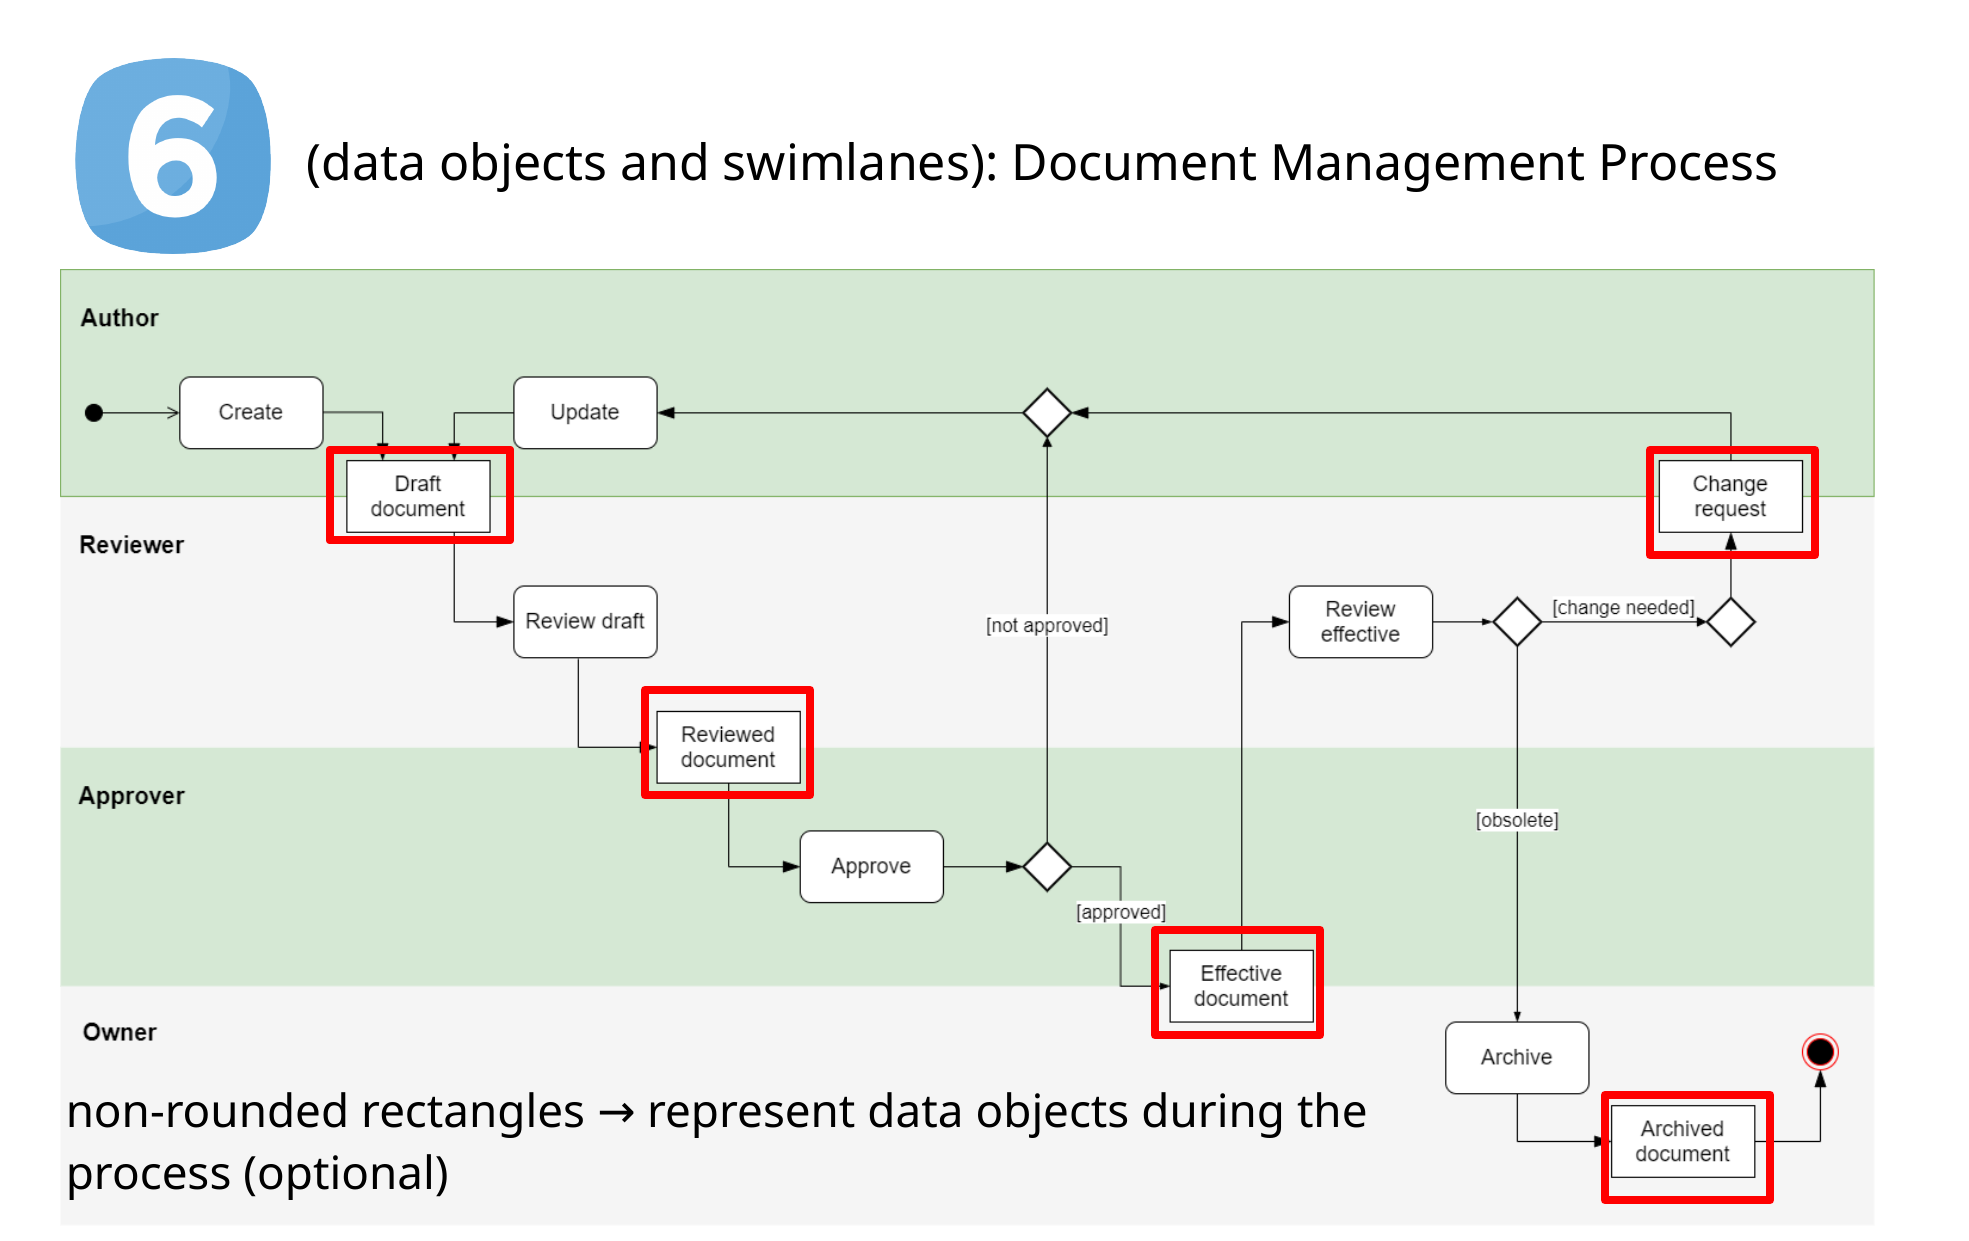

(data objects and swimlanes): Document Management Process
non-rounded rectangles → represent data objects during the process (optional)